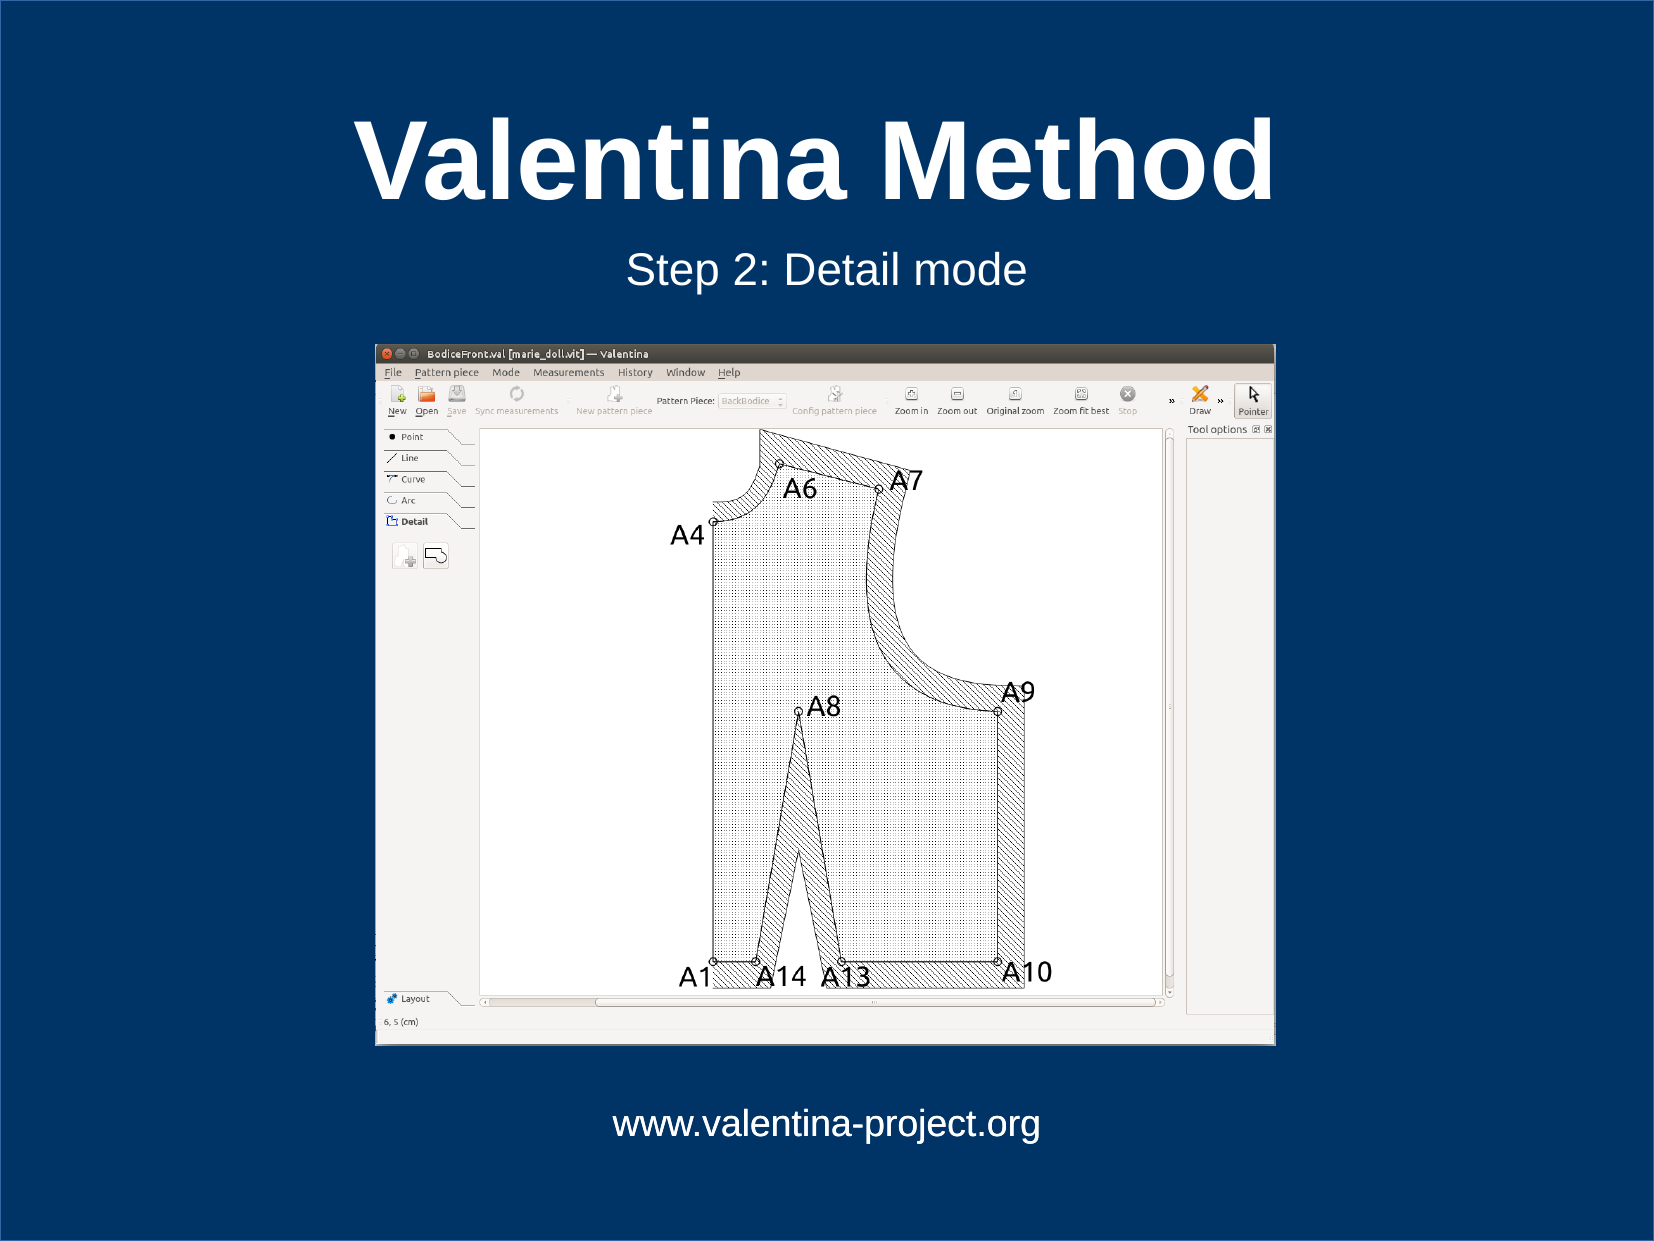

#
Valentina Method
Step 2: Detail mode
www.valentina-project.org
www.valentina-project.org